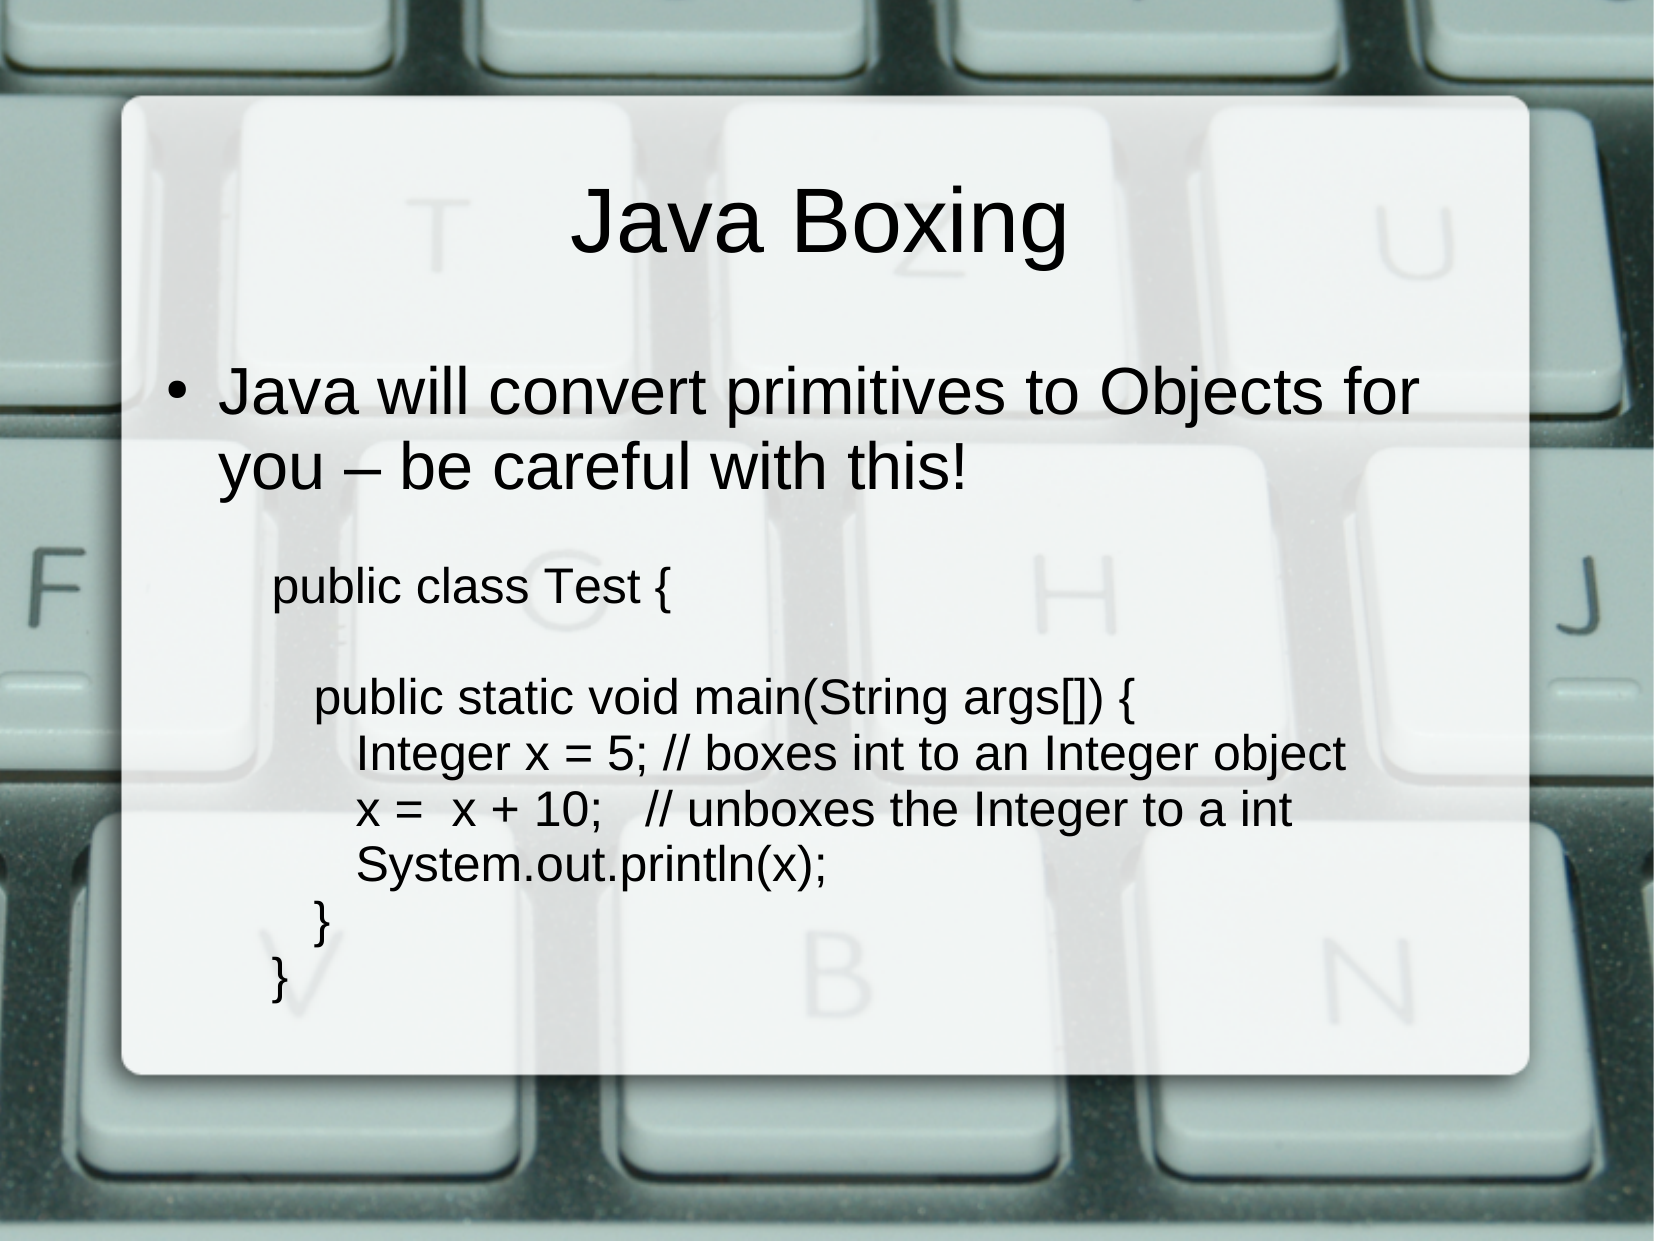

# Java Boxing
Java will convert primitives to Objects for you – be careful with this!
public class Test {
 public static void main(String args[]) {
 Integer x = 5; // boxes int to an Integer object
 x = x + 10; // unboxes the Integer to a int
 System.out.println(x);
 }
}